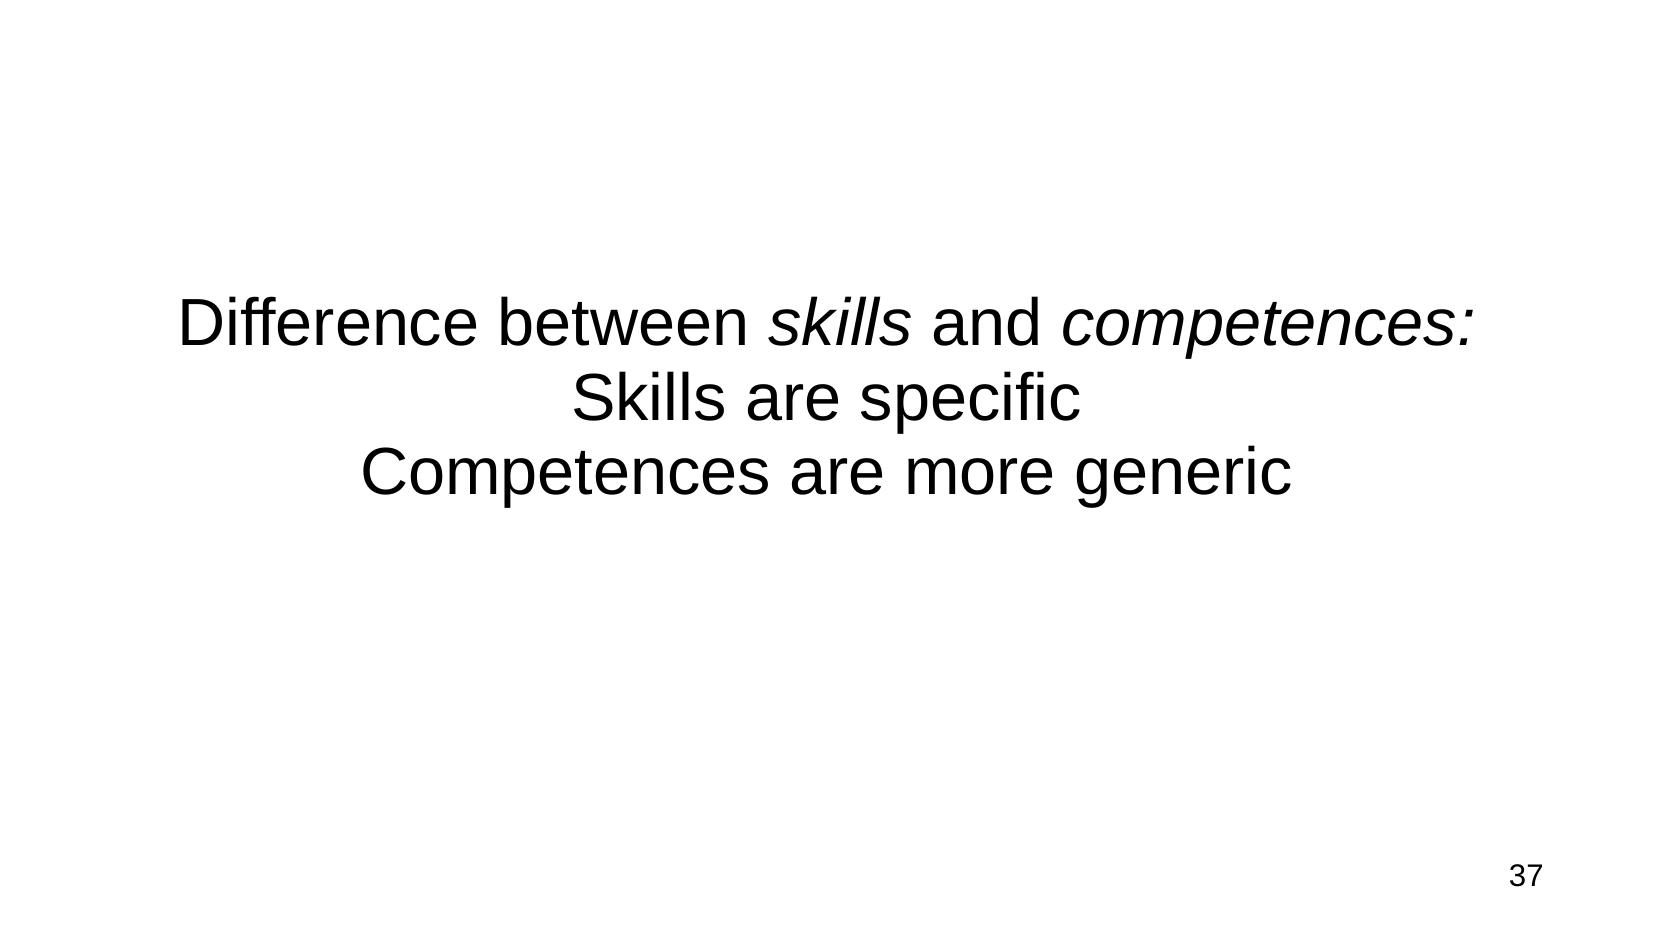

# Difference between skills and competences:
Skills are specific
Competences are more generic